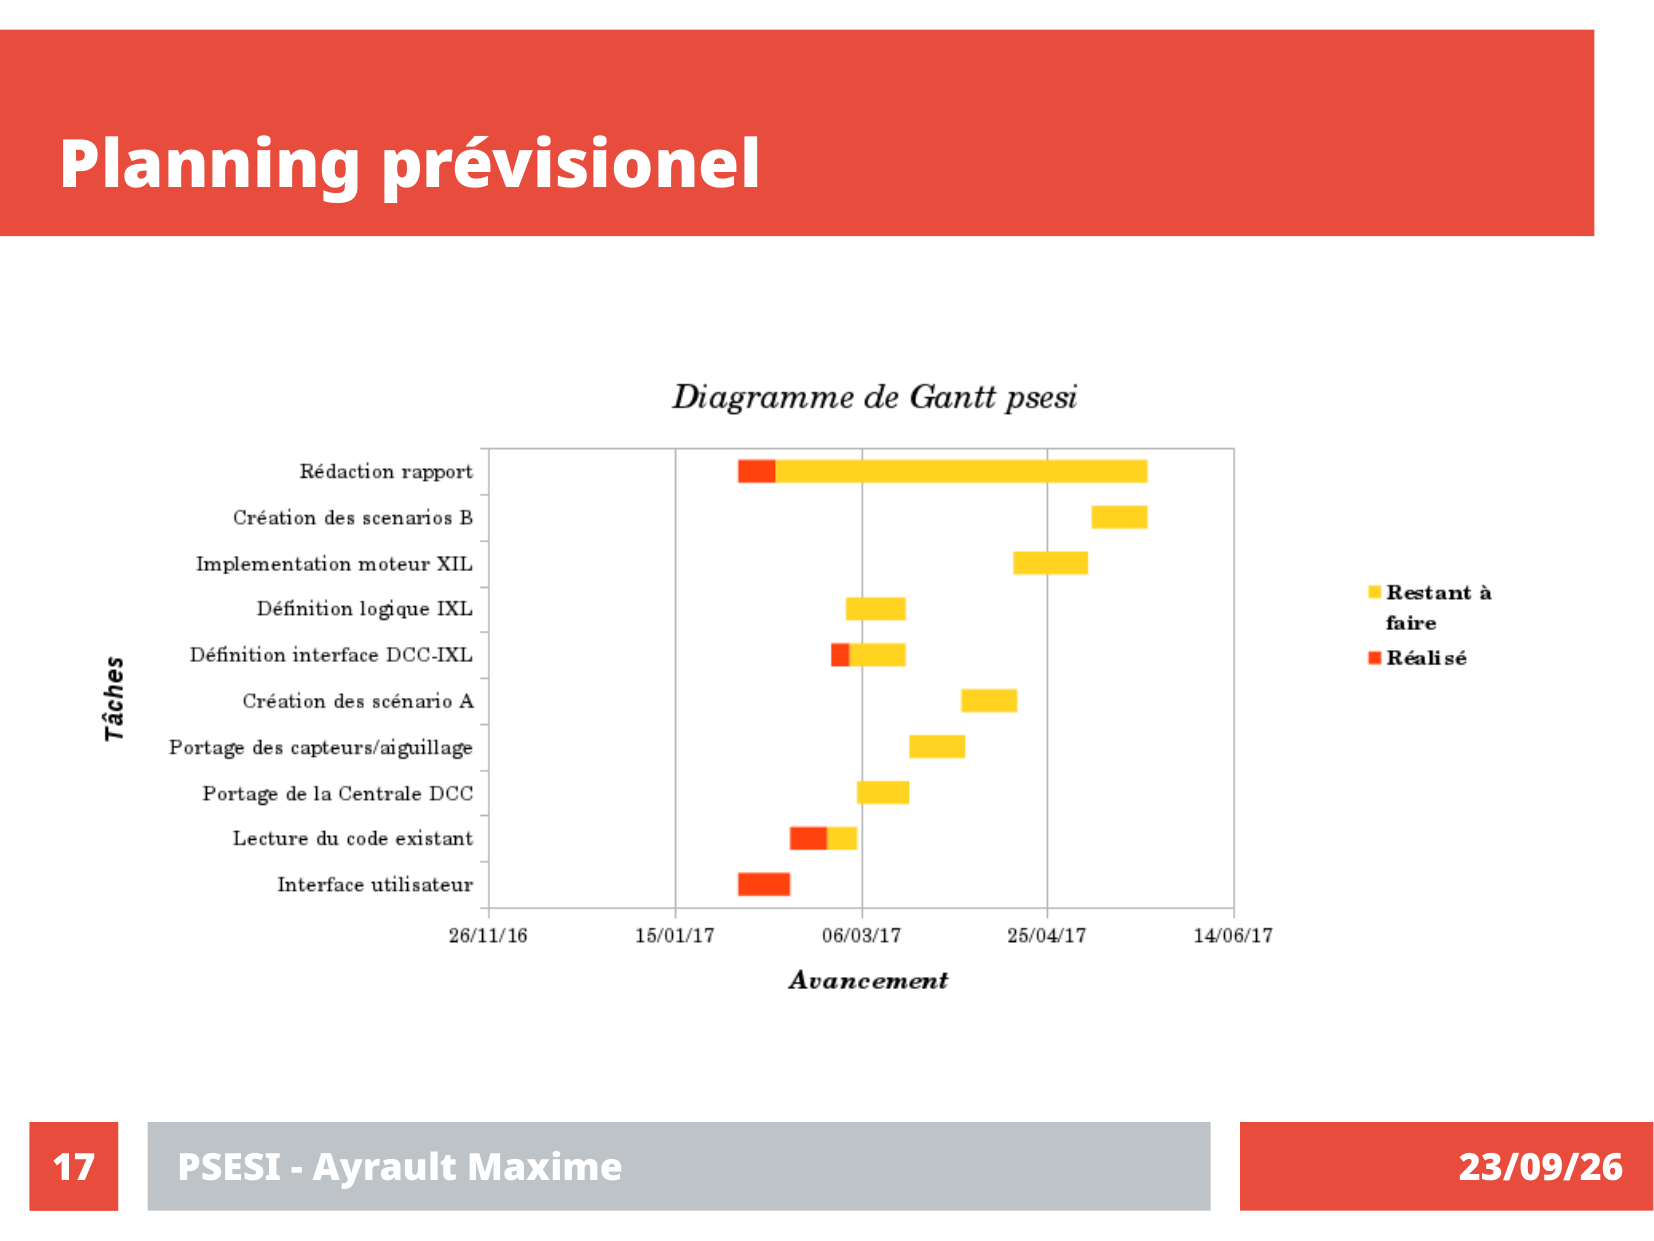

# Planning prévisionel
17
PSESI - Ayrault Maxime